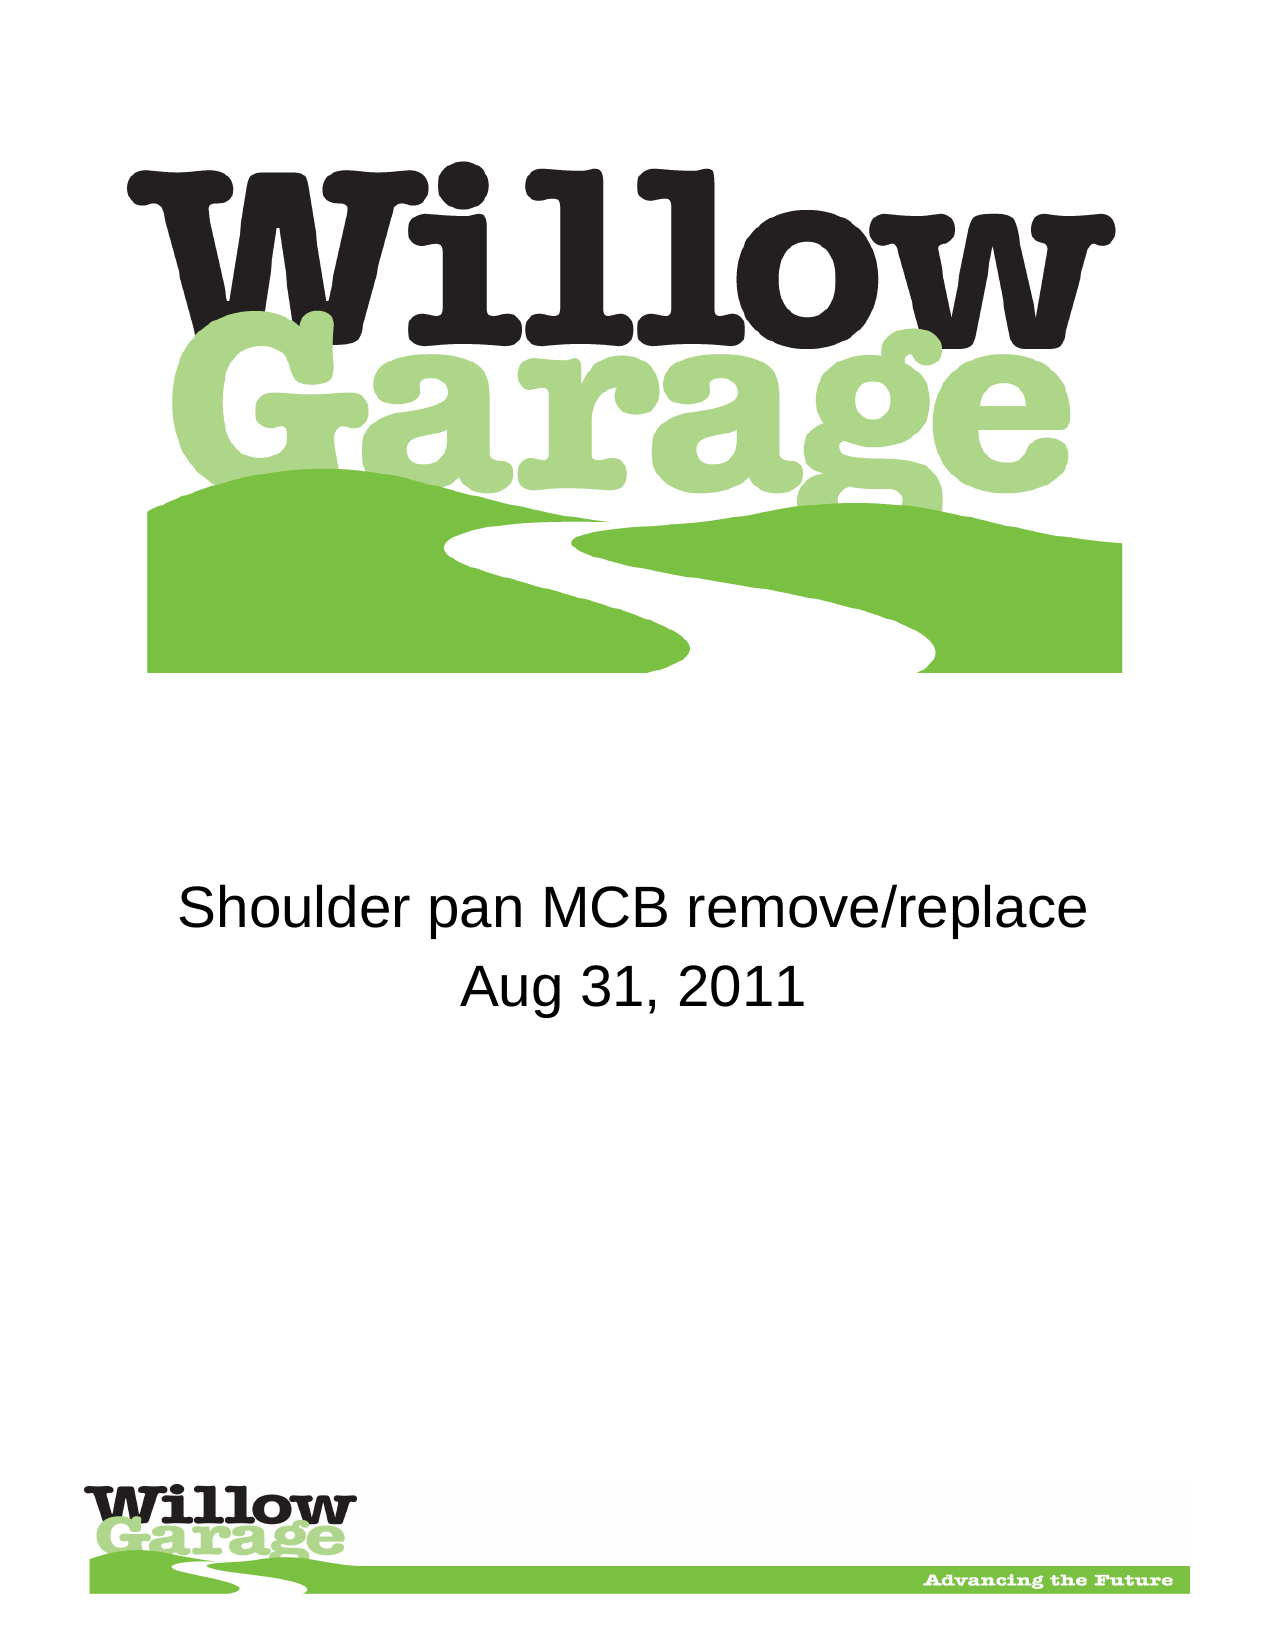

# Shoulder pan MCB remove/replace
Aug 31, 2011